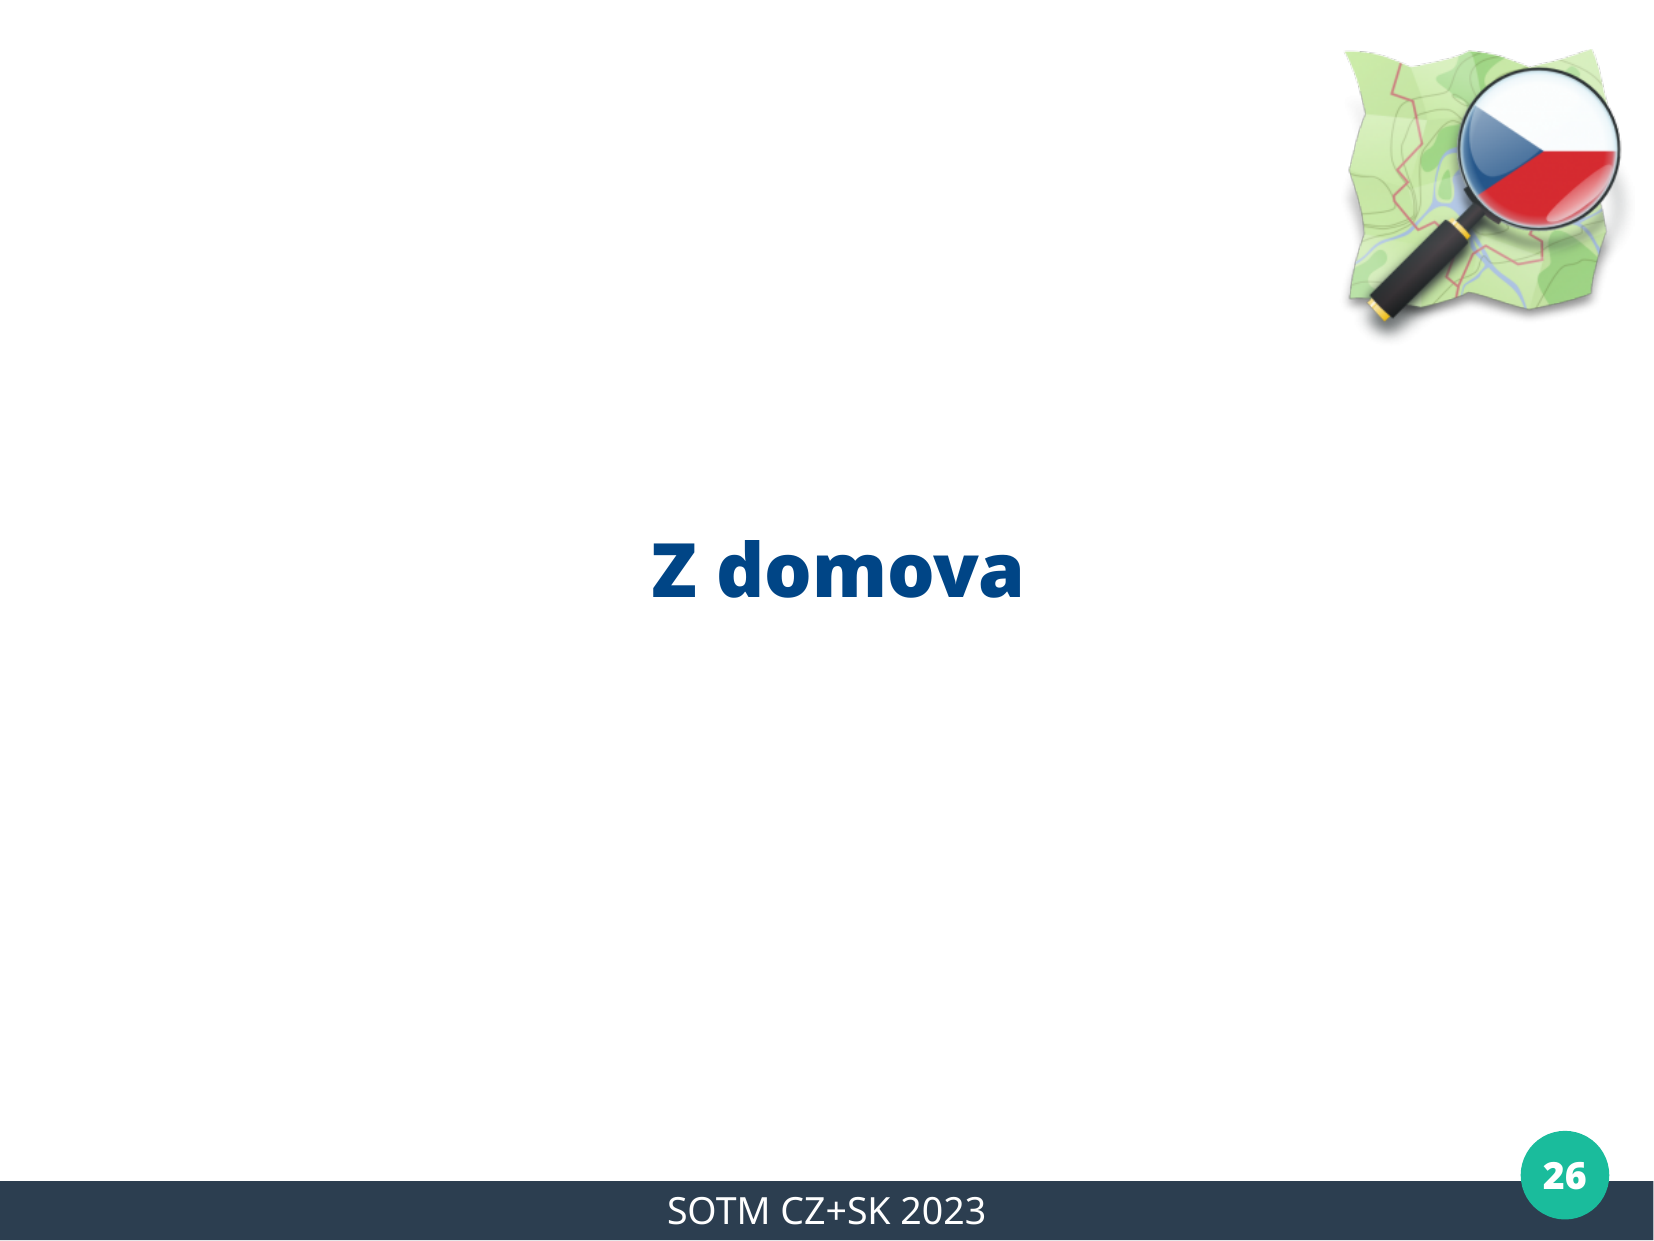

# Z domova
26
SOTM CZ+SK 2023